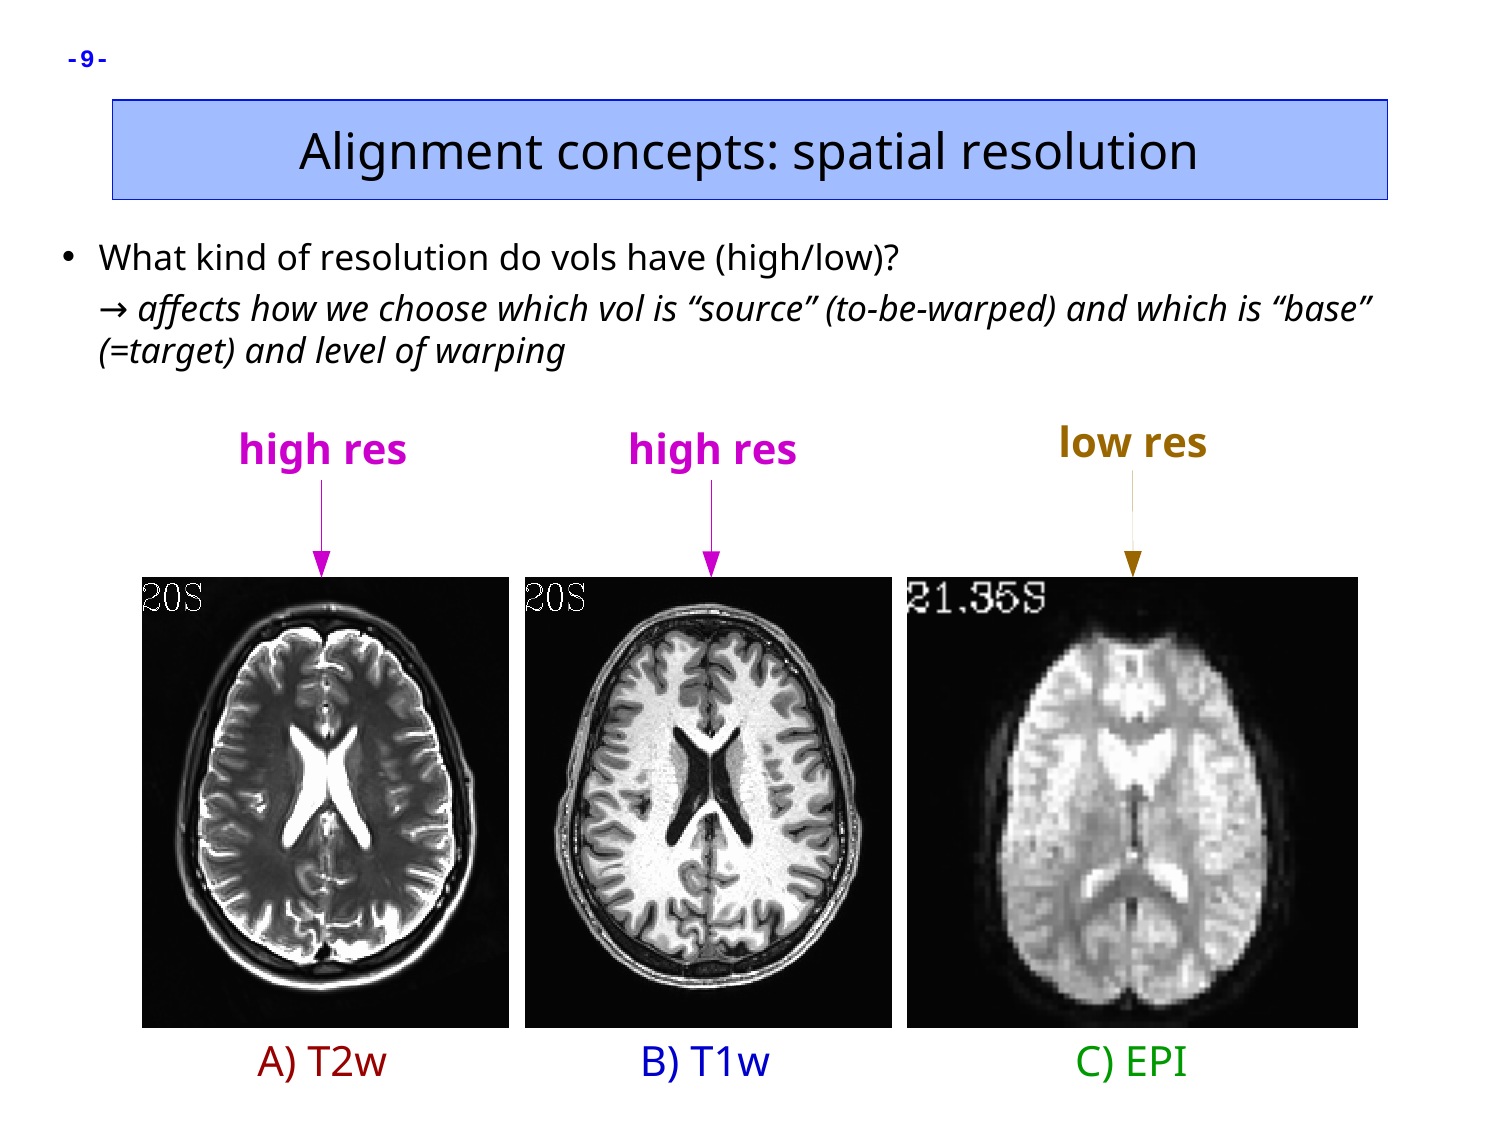

Alignment concepts: spatial resolution
What kind of resolution do vols have (high/low)?
→ affects how we choose which vol is “source” (to-be-warped) and which is “base” (=target) and level of warping
low res
high res
high res
A) T2w
B) T1w
C) EPI